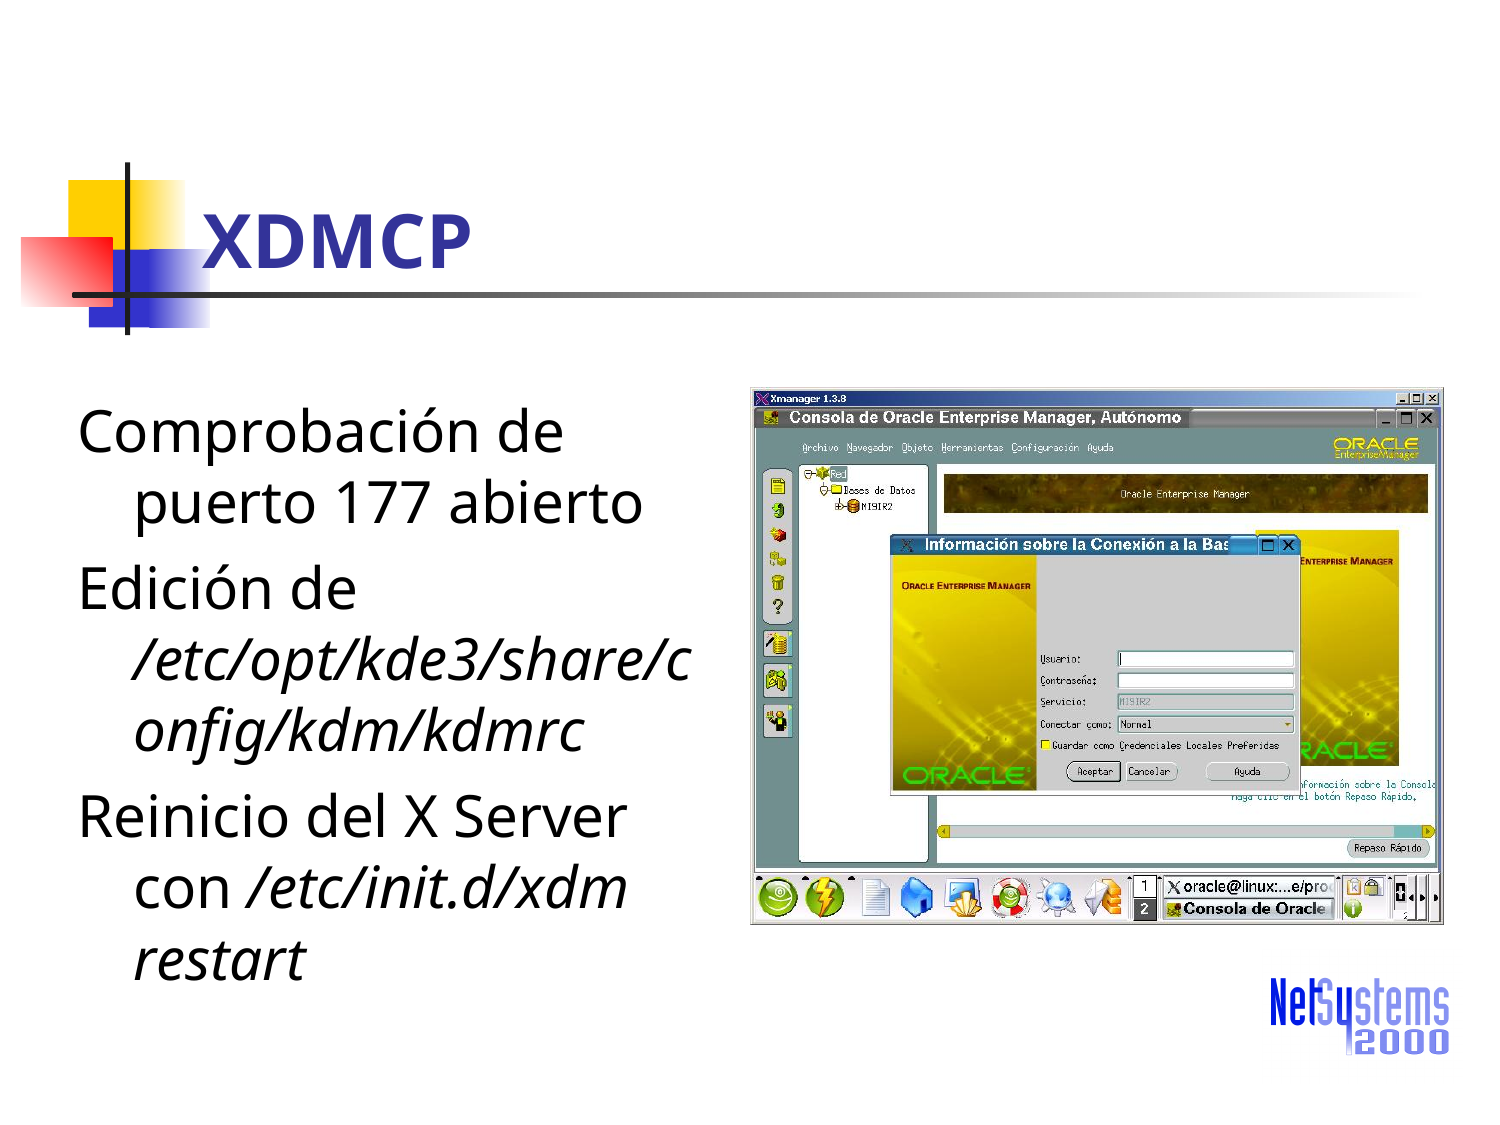

# XDMCP
Comprobación de puerto 177 abierto
Edición de /etc/opt/kde3/share/config/kdm/kdmrc
Reinicio del X Server con /etc/init.d/xdm restart